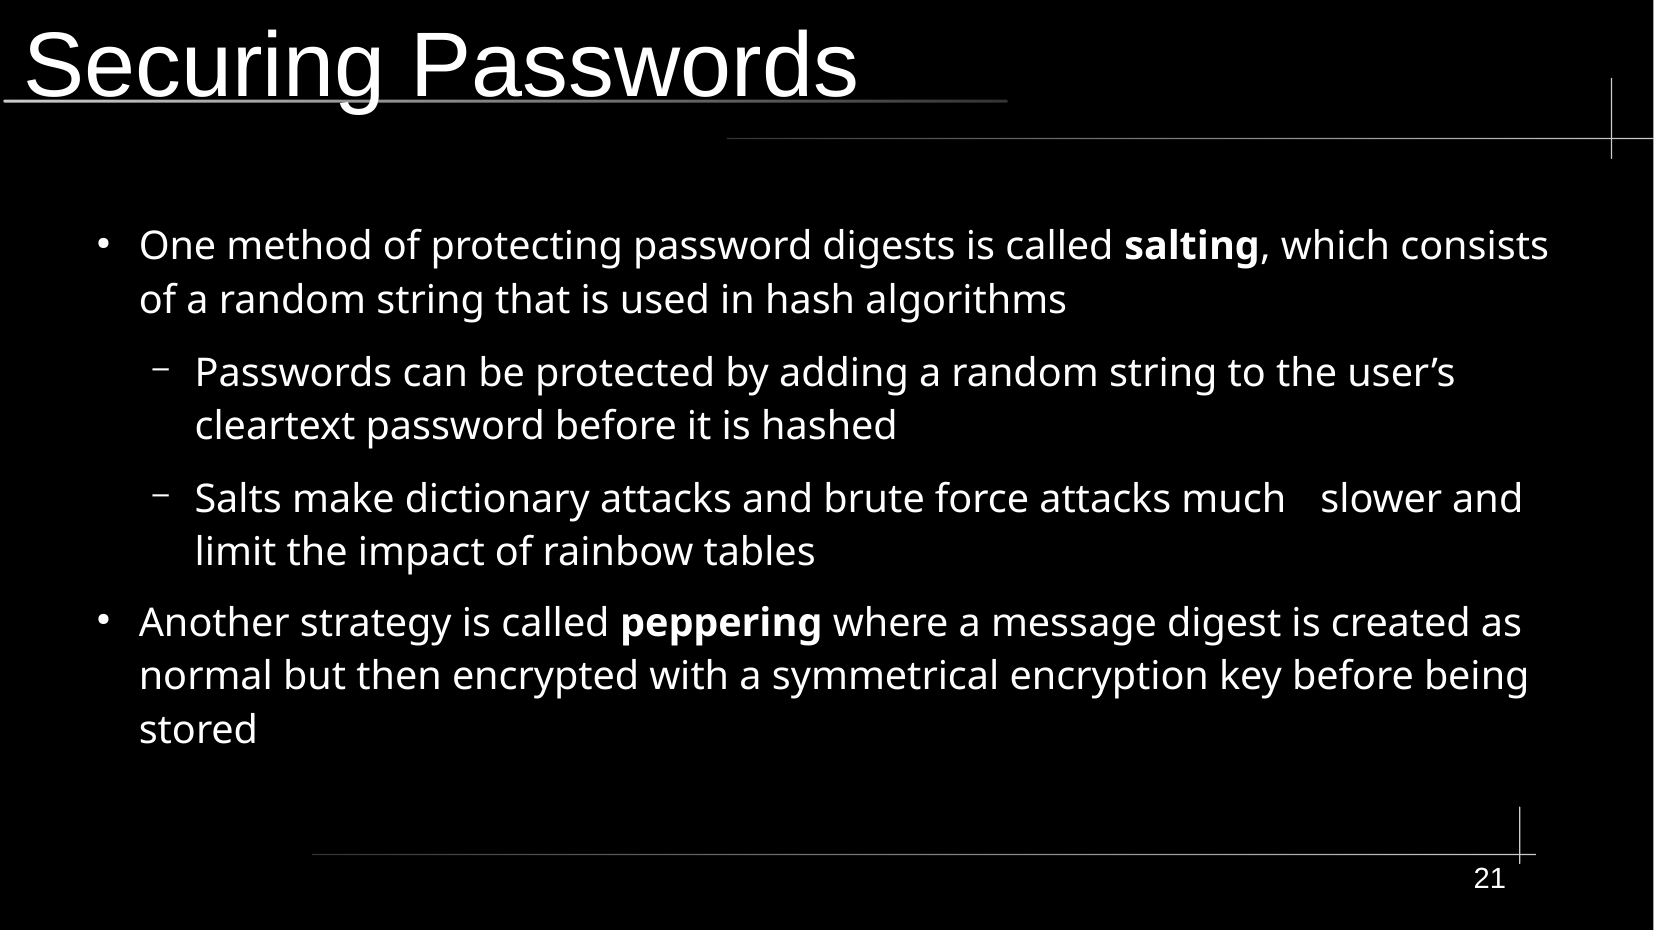

# Securing Passwords
One method of protecting password digests is called salting, which consists of a random string that is used in hash algorithms
Passwords can be protected by adding a random string to the user’s cleartext password before it is hashed
Salts make dictionary attacks and brute force attacks much 	slower and limit the impact of rainbow tables
Another strategy is called peppering where a message digest is created as normal but then encrypted with a symmetrical encryption key before being stored
21